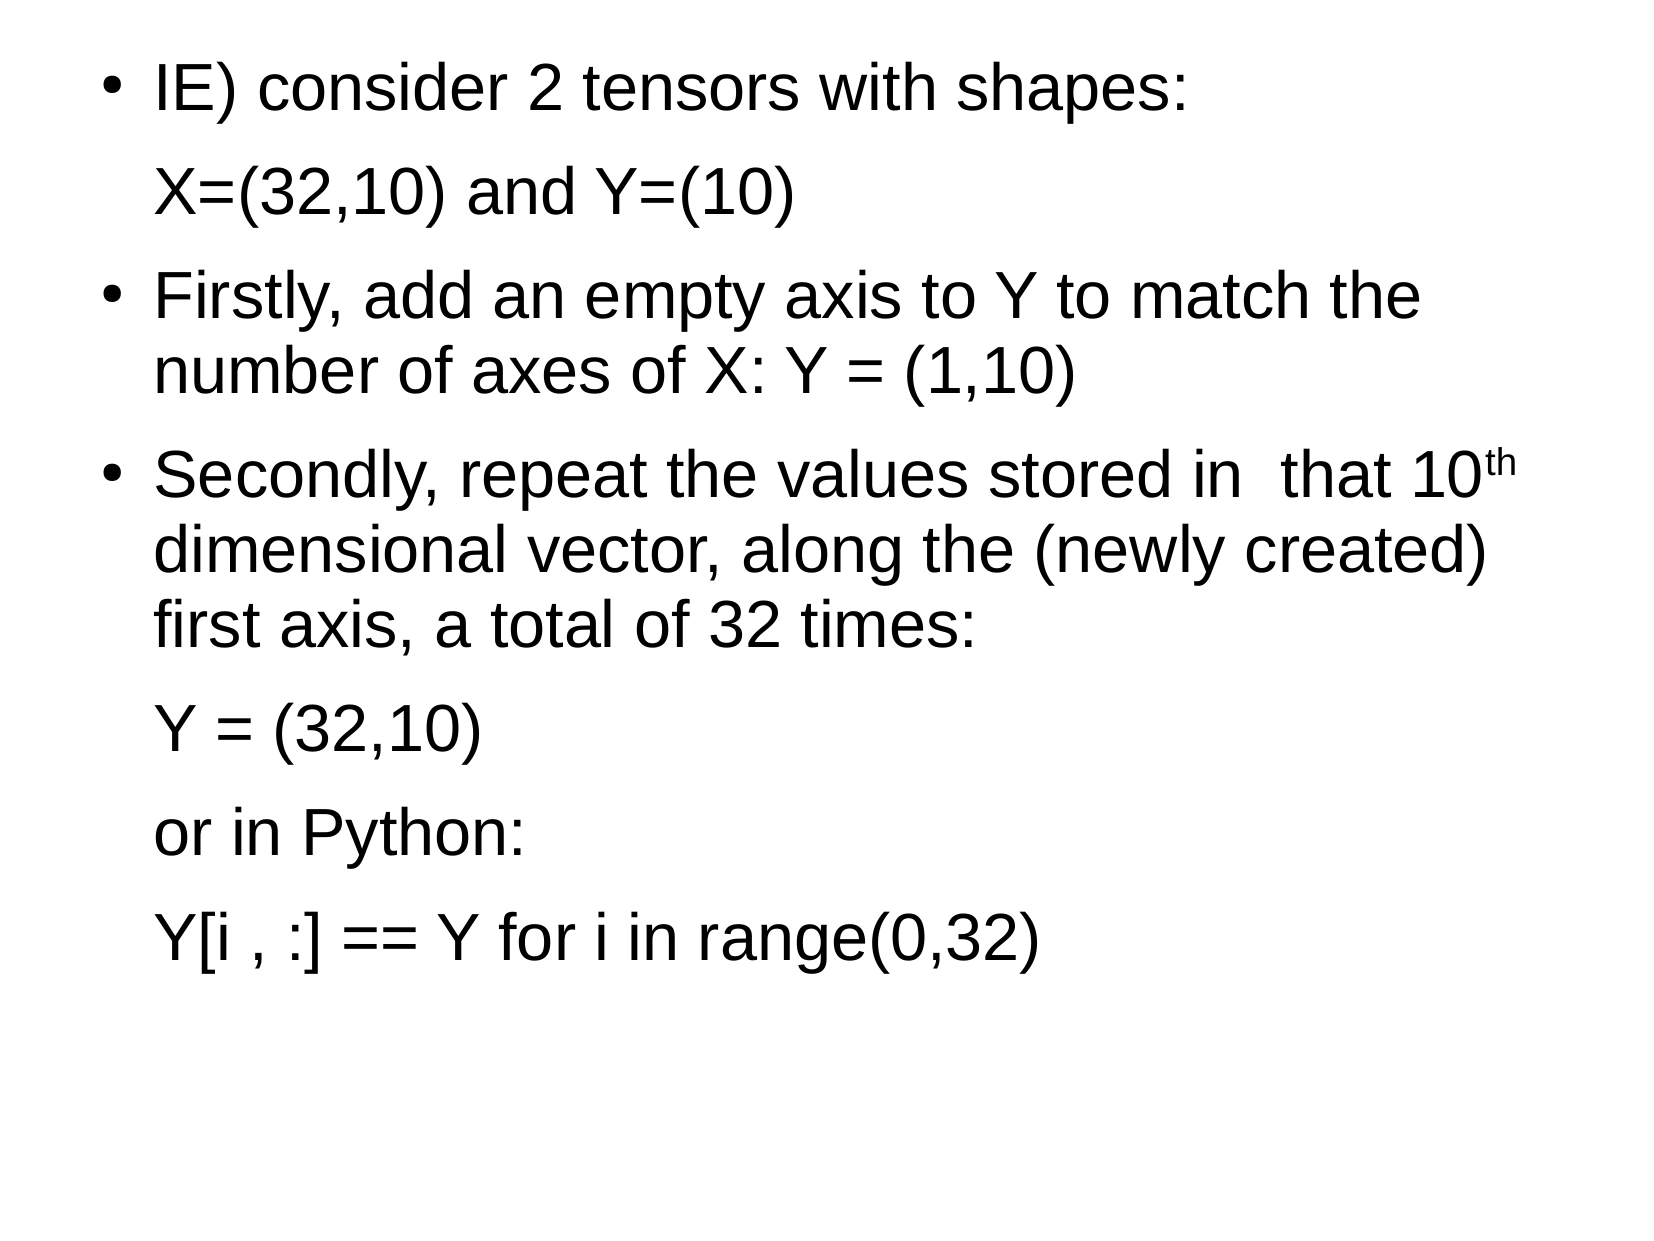

#
IE) consider 2 tensors with shapes:
X=(32,10) and Y=(10)
Firstly, add an empty axis to Y to match the number of axes of X: Y = (1,10)
Secondly, repeat the values stored in that 10th dimensional vector, along the (newly created) first axis, a total of 32 times:
Y = (32,10)
or in Python:
Y[i , :] == Y for i in range(0,32)